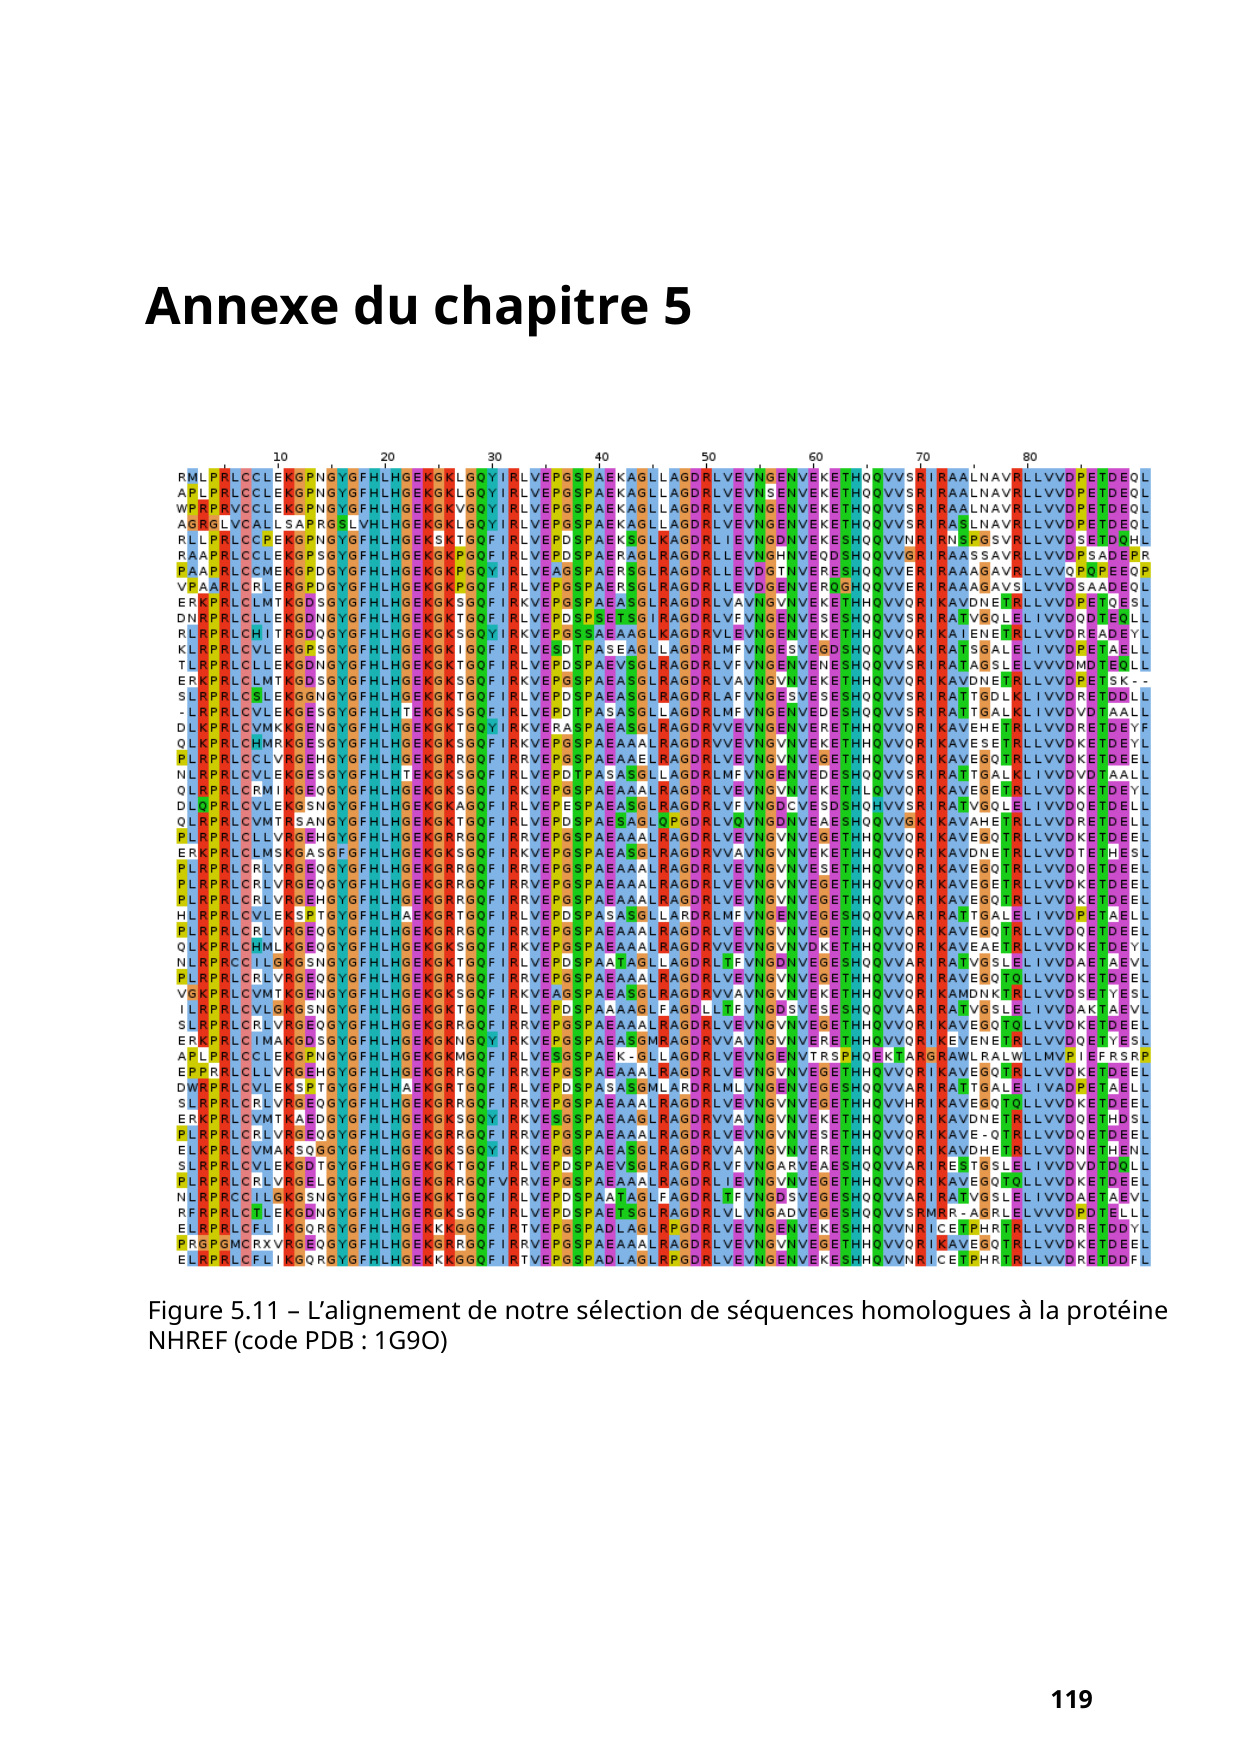

Annexe du chapitre 5
Figure 5.11 – L’alignement de notre sélection de séquences homologues à la protéine
NHREF (code PDB : 1G9O)
119